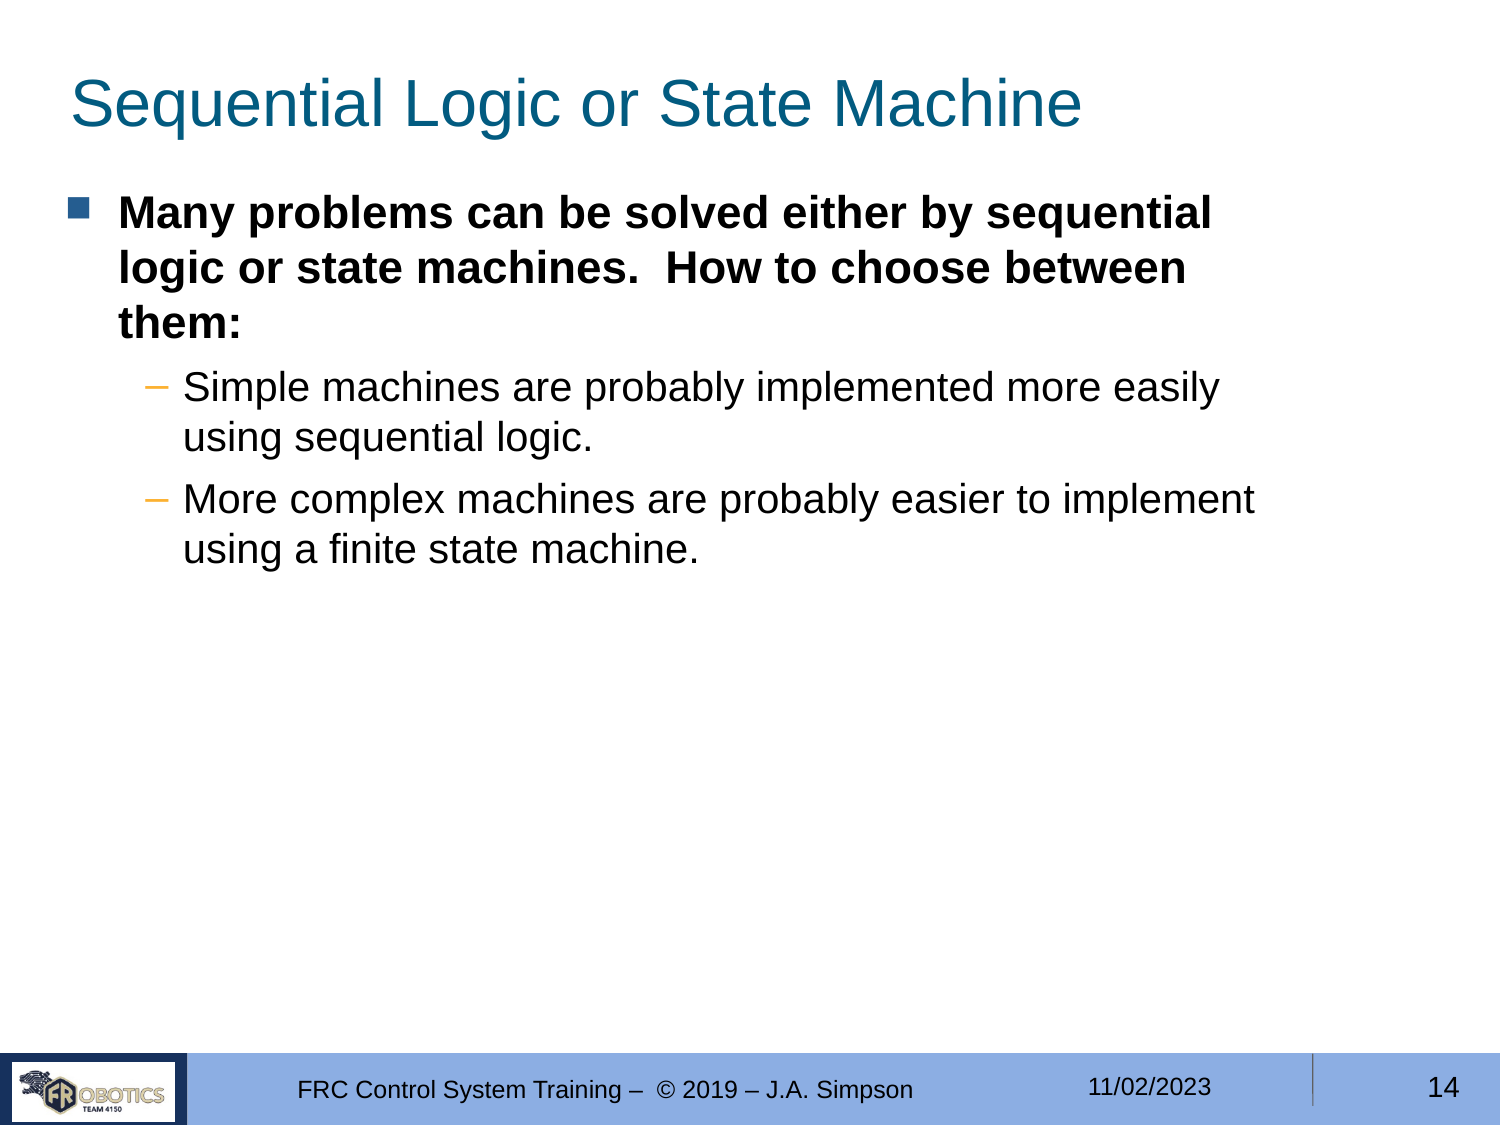

# Sequential Logic or State Machine
Many problems can be solved either by sequential logic or state machines. How to choose between them:
Simple machines are probably implemented more easily using sequential logic.
More complex machines are probably easier to implement using a finite state machine.
11/02/2023
FRC Control System Training – © 2019 – J.A. Simpson